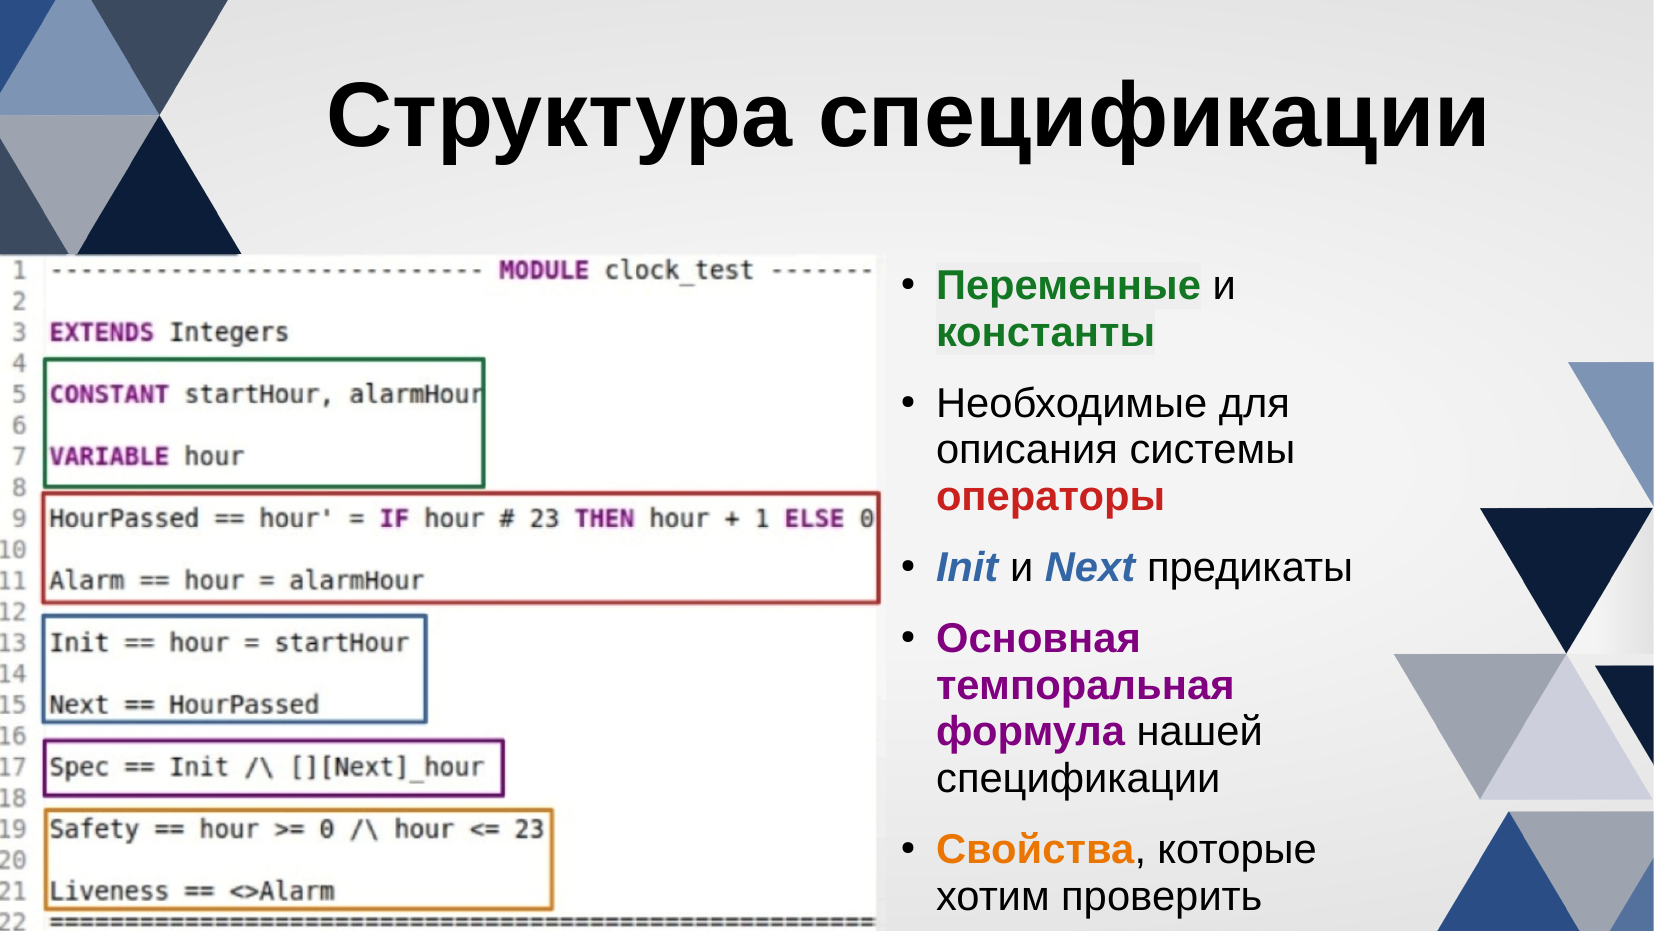

# Структура спецификации
Переменные и константы
Необходимые для описания системы операторы
Init и Next предикаты
Основная темпоральная формула нашей спецификации
Свойства, которые хотим проверить